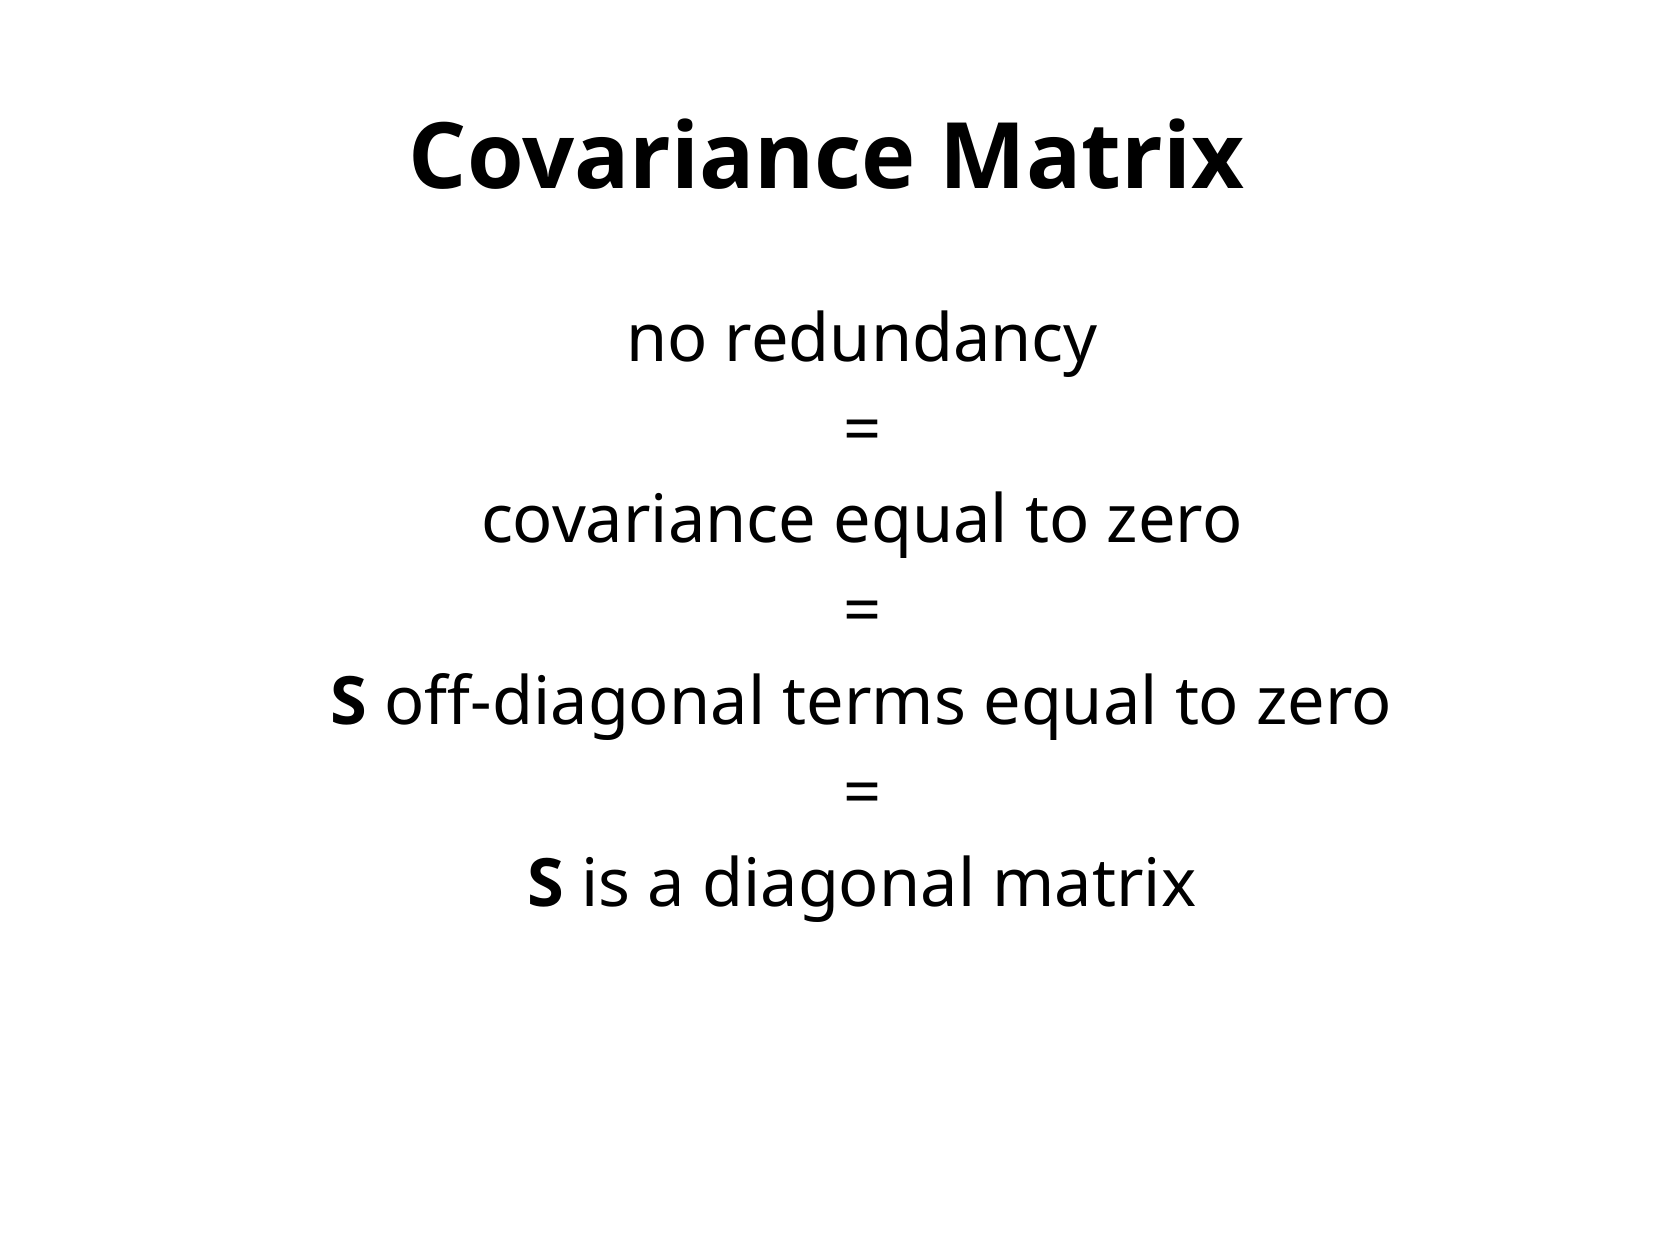

# Covariance Matrix
no redundancy
=
covariance equal to zero
=
S off-diagonal terms equal to zero
=
S is a diagonal matrix